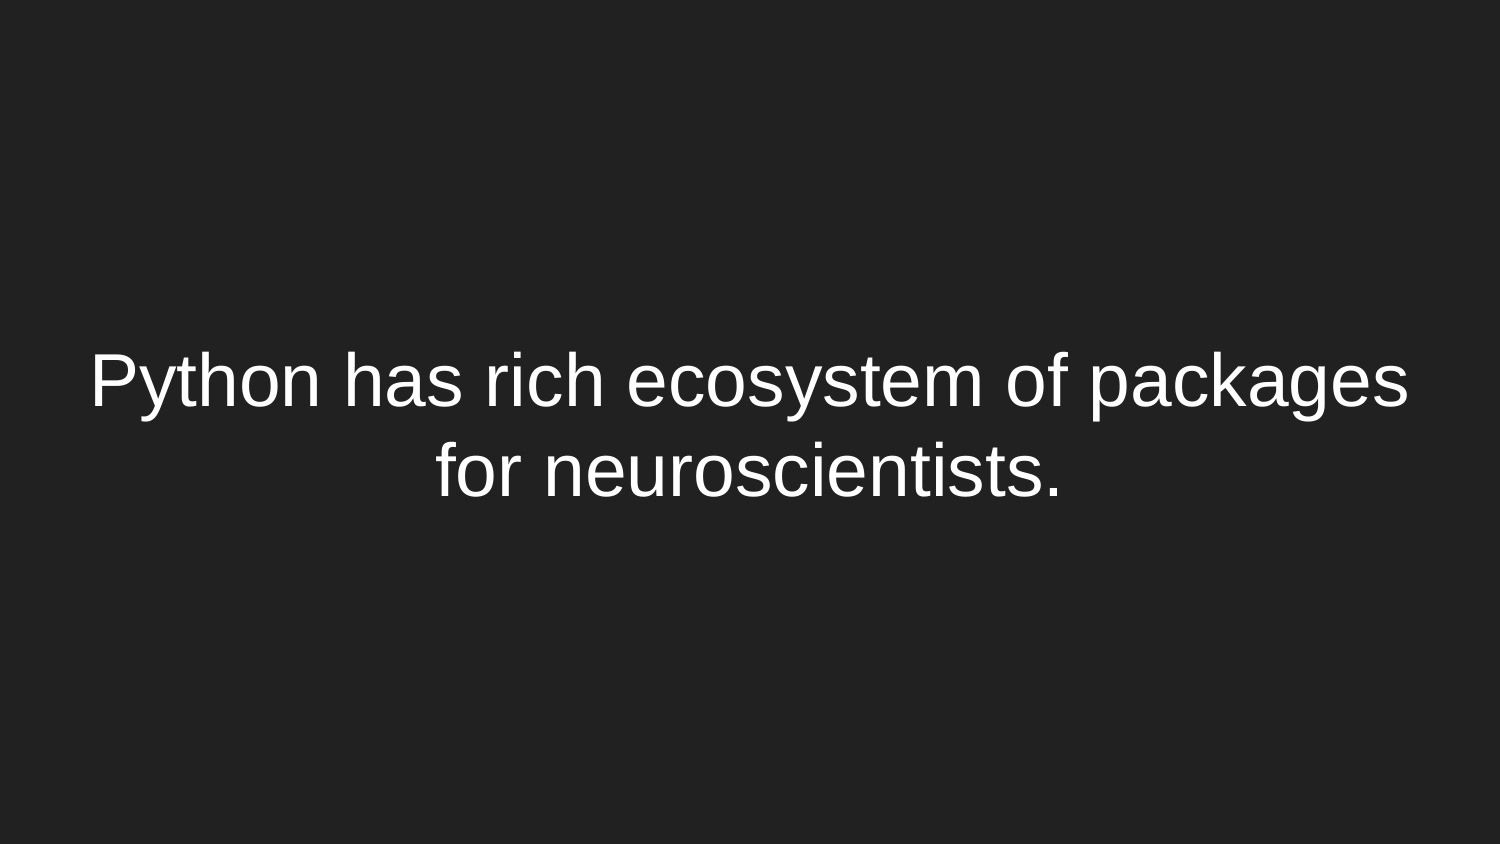

# Python has rich ecosystem of packages for neuroscientists.